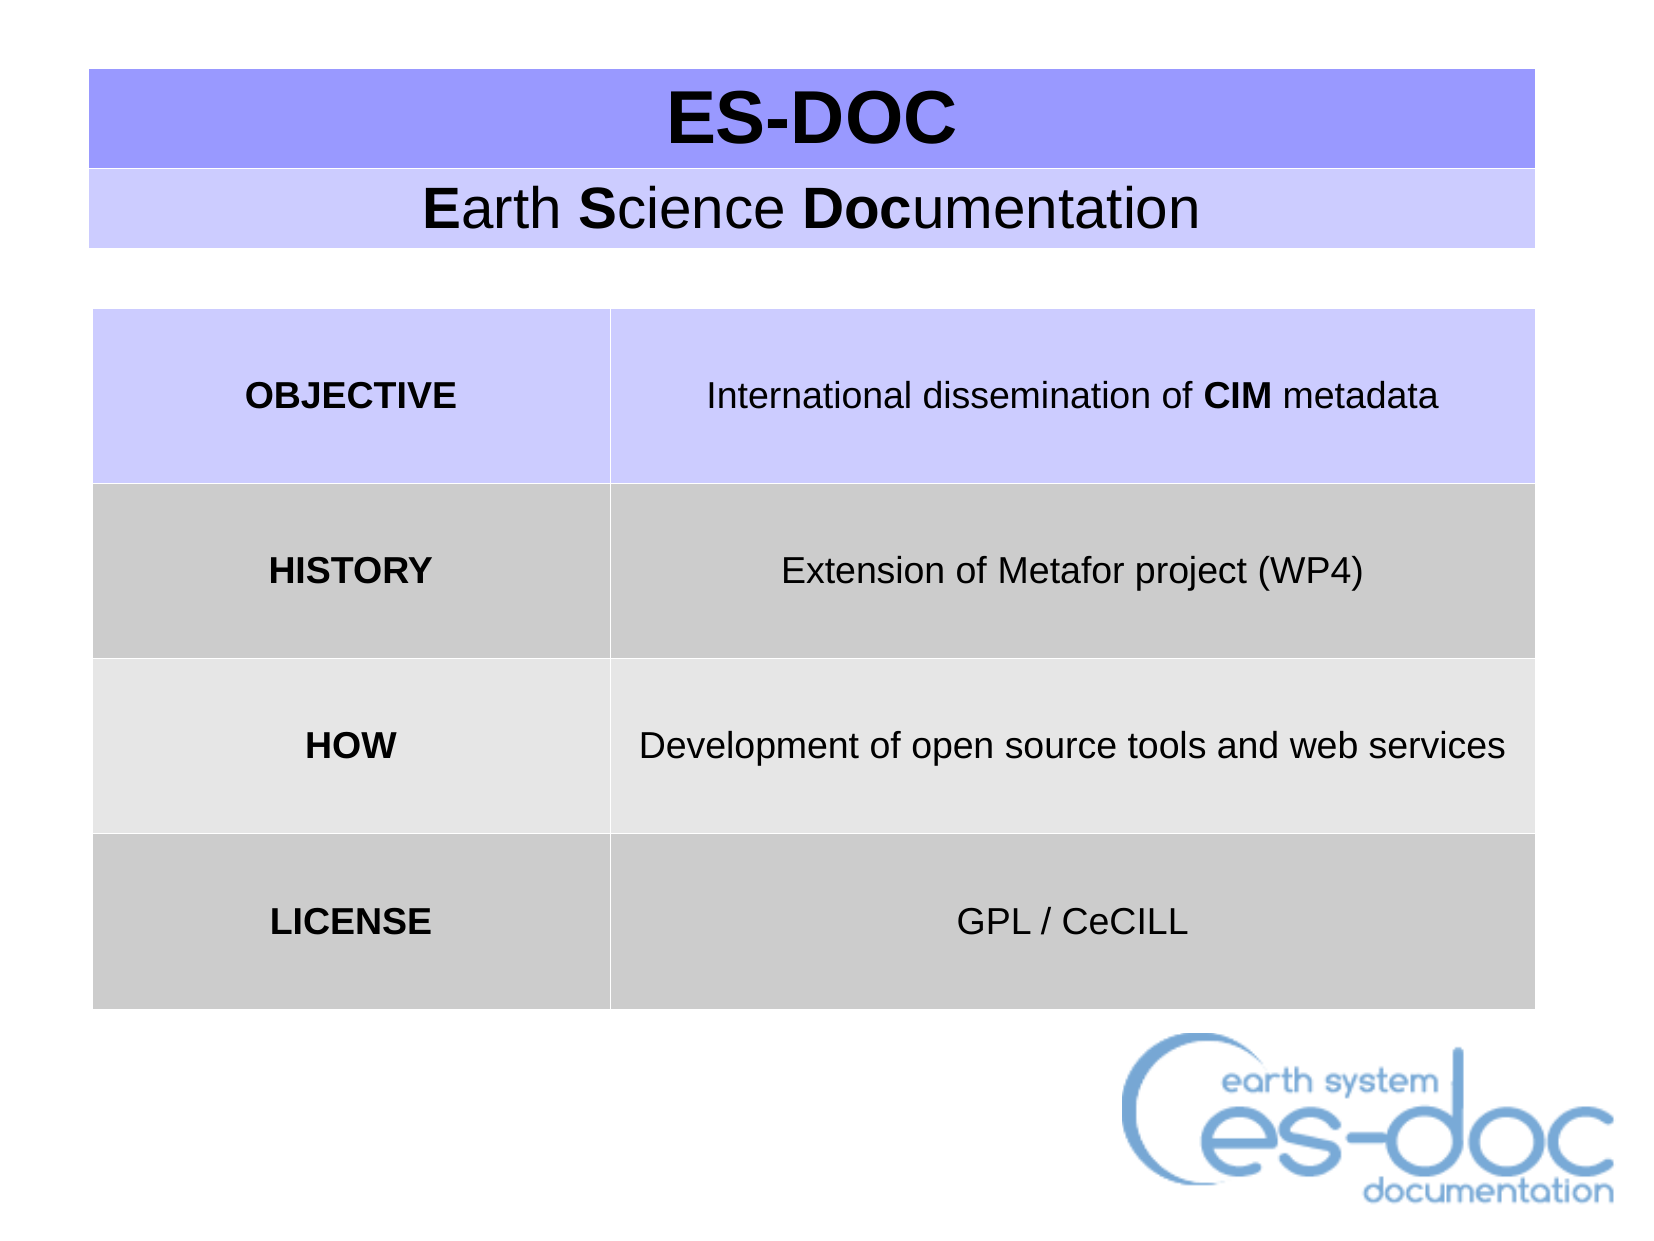

| ES-DOC |
| --- |
| Earth Science Documentation |
| OBJECTIVE | International dissemination of CIM metadata |
| --- | --- |
| HISTORY | Extension of Metafor project (WP4) |
| HOW | Development of open source tools and web services |
| LICENSE | GPL / CeCILL |